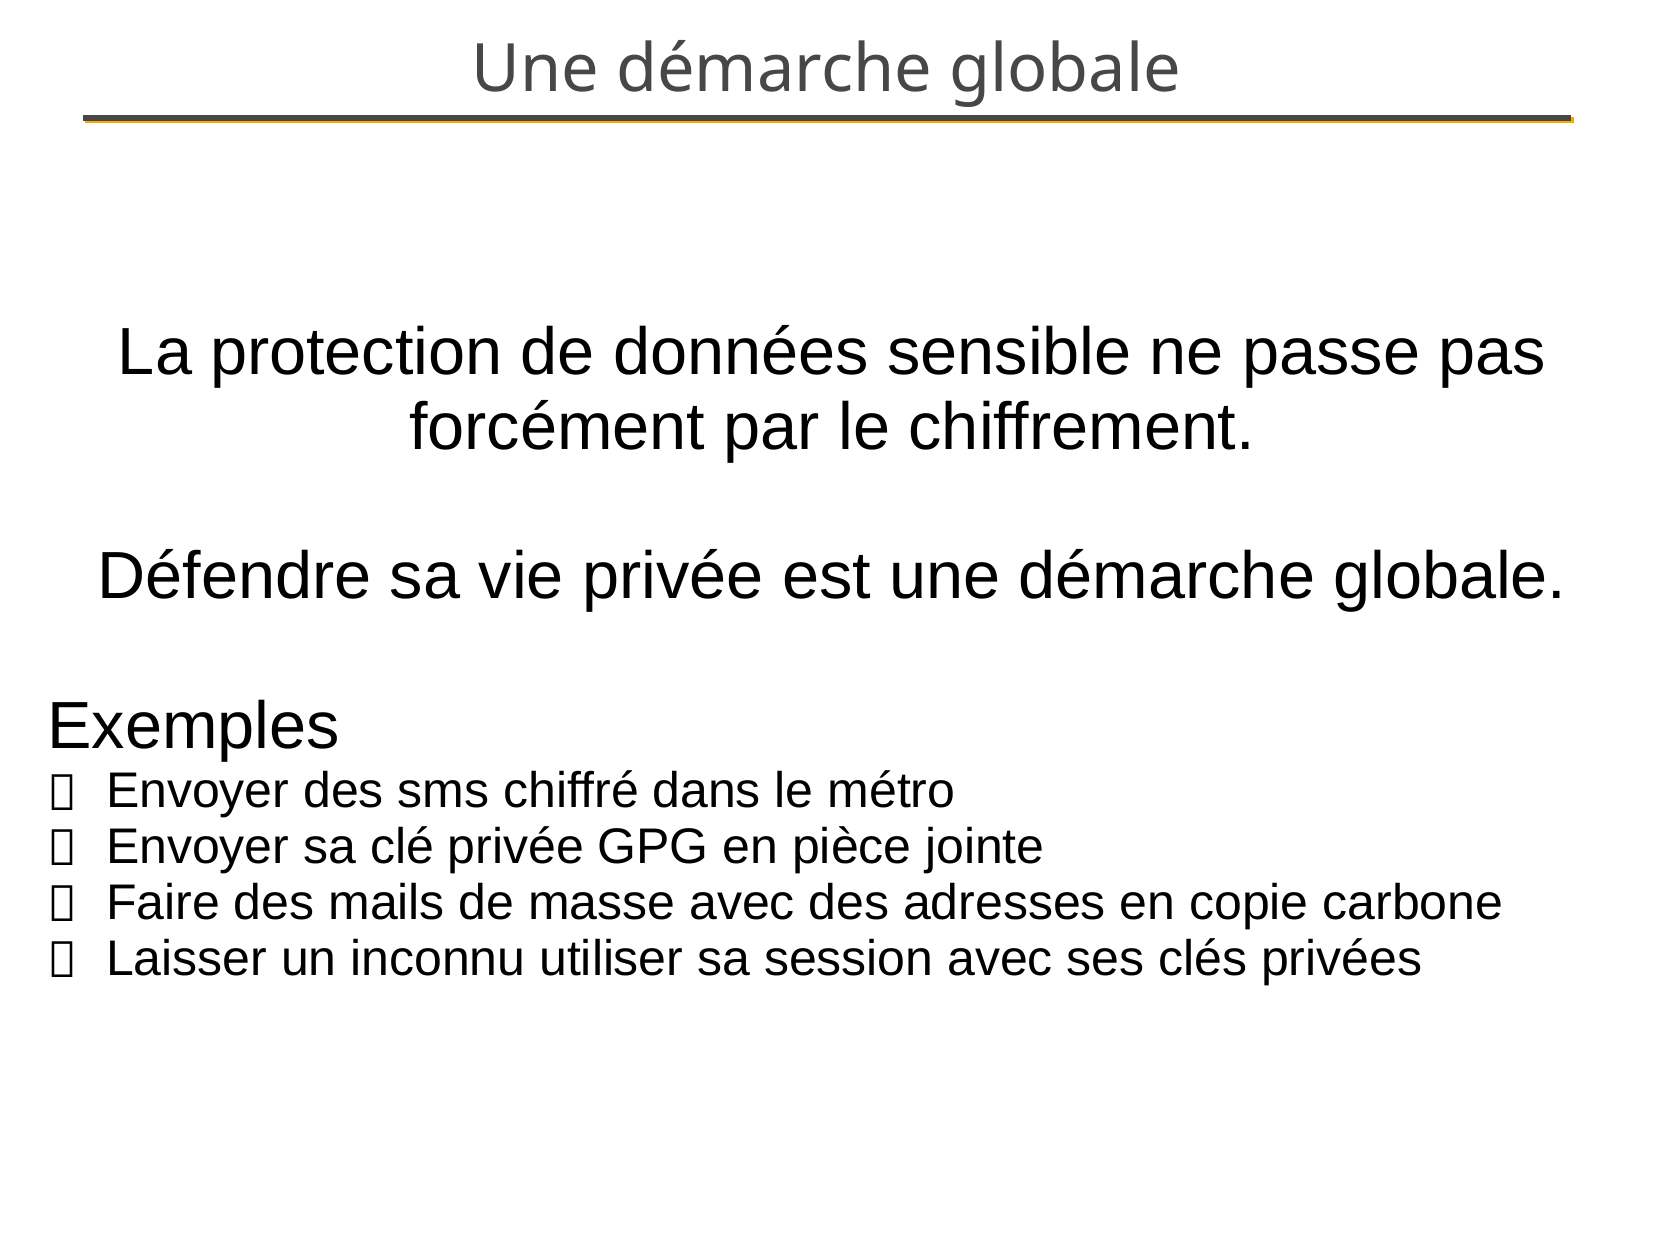

# Une démarche globale
La protection de données sensible ne passe pas forcément par le chiffrement.
Défendre sa vie privée est une démarche globale.
Exemples
Envoyer des sms chiffré dans le métro
Envoyer sa clé privée GPG en pièce jointe
Faire des mails de masse avec des adresses en copie carbone
Laisser un inconnu utiliser sa session avec ses clés privées